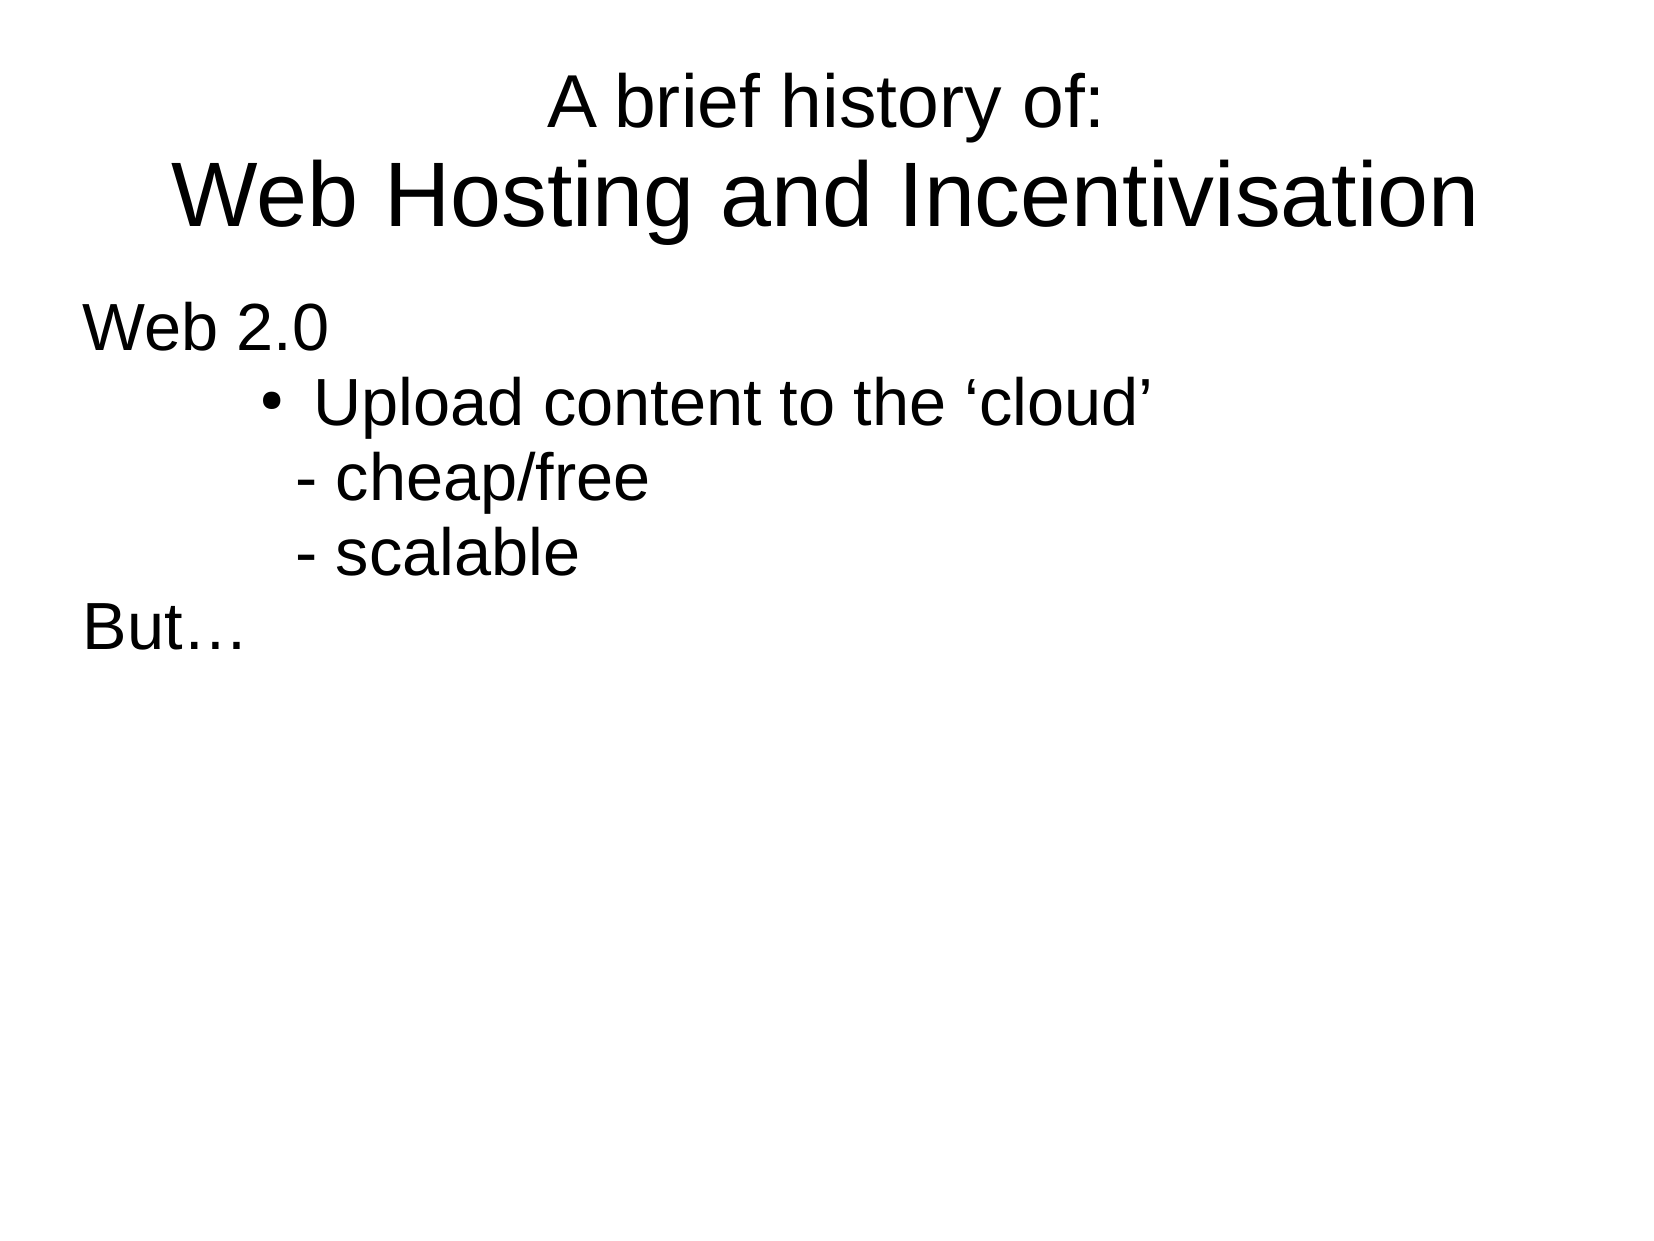

# A brief history of: Web Hosting and Incentivisation
Web 2.0
 Upload content to the ‘cloud’
- cheap/free
- scalable
But…